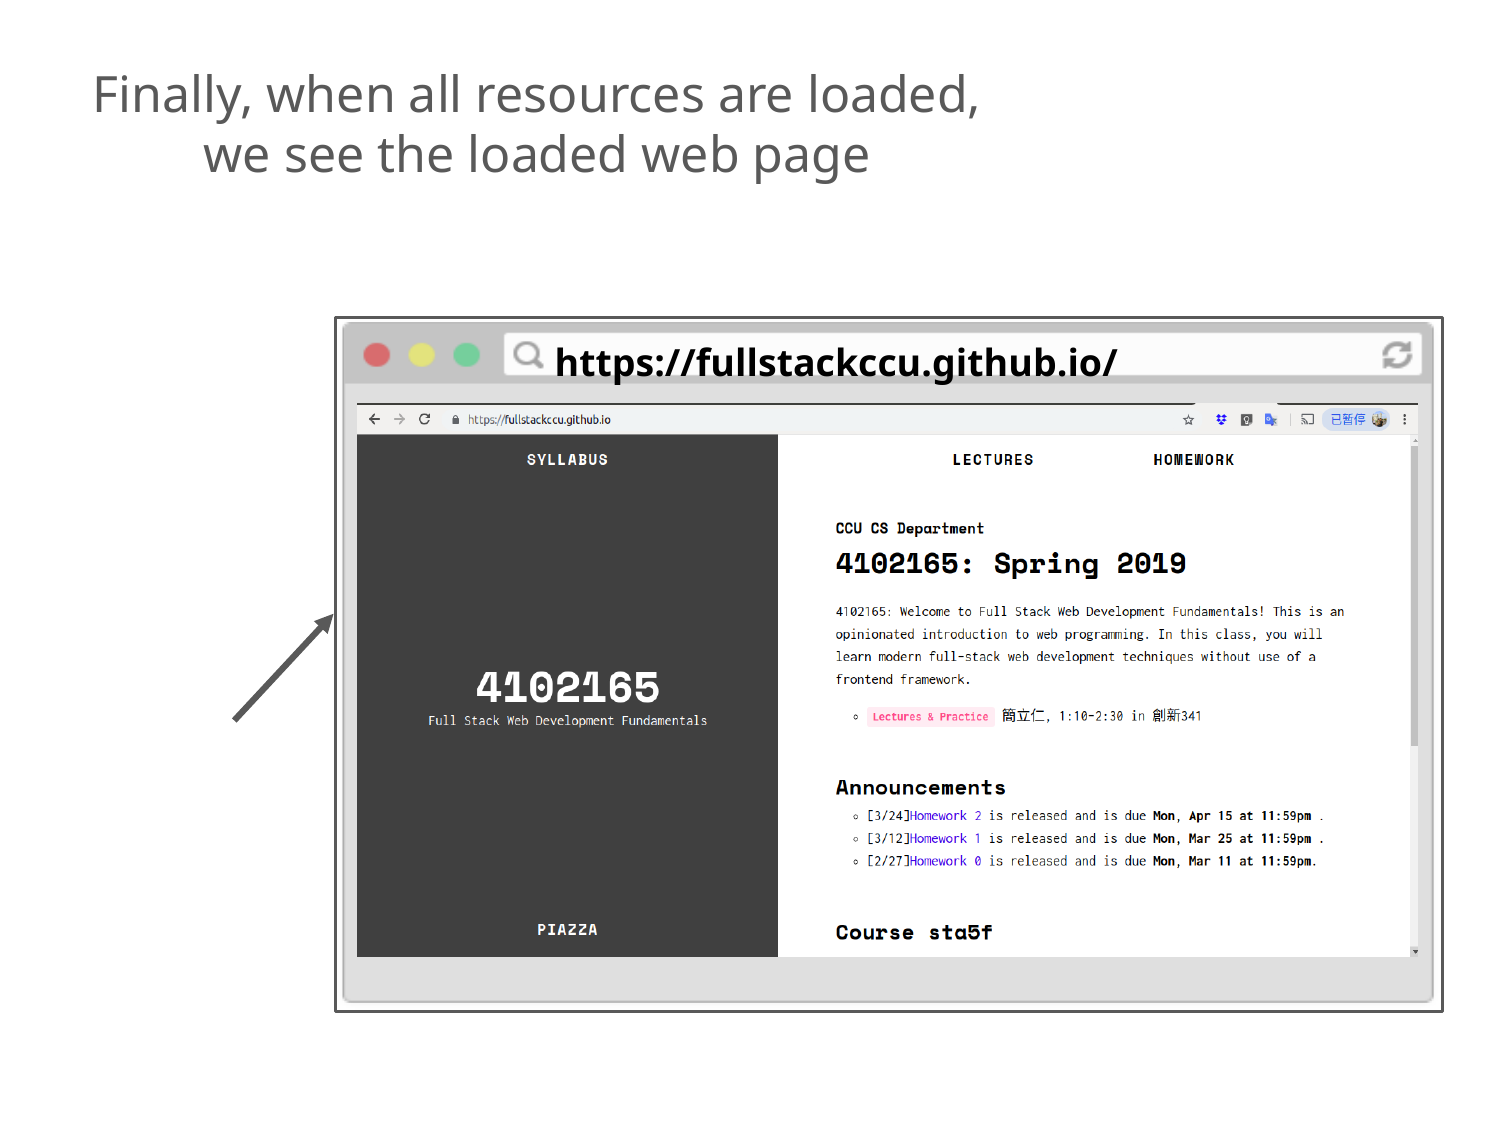

# Finally, when all resources are loaded, we see the loaded web page
https://fullstackccu.github.io/